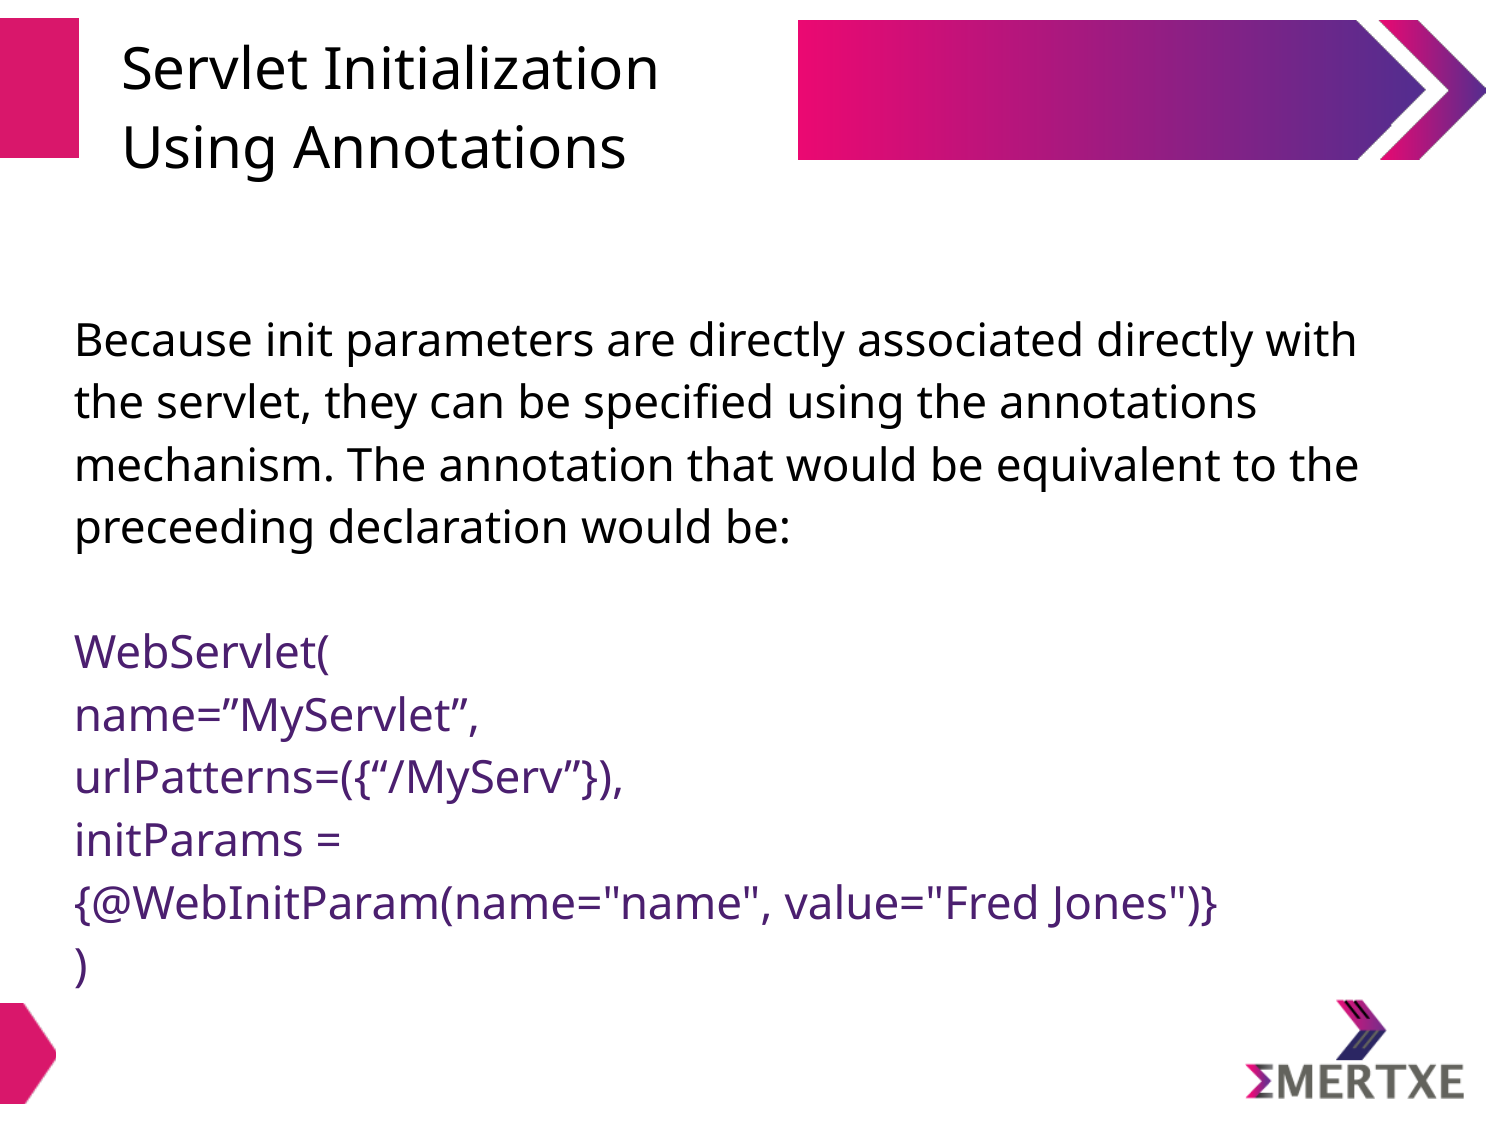

Servlet Initialization Using Annotations
Because init parameters are directly associated directly with the servlet, they can be specified using the annotations mechanism. The annotation that would be equivalent to the preceeding declaration would be:
WebServlet(
name=”MyServlet”,
urlPatterns=({“/MyServ”}),
initParams =
{@WebInitParam(name="name", value="Fred Jones")}
)